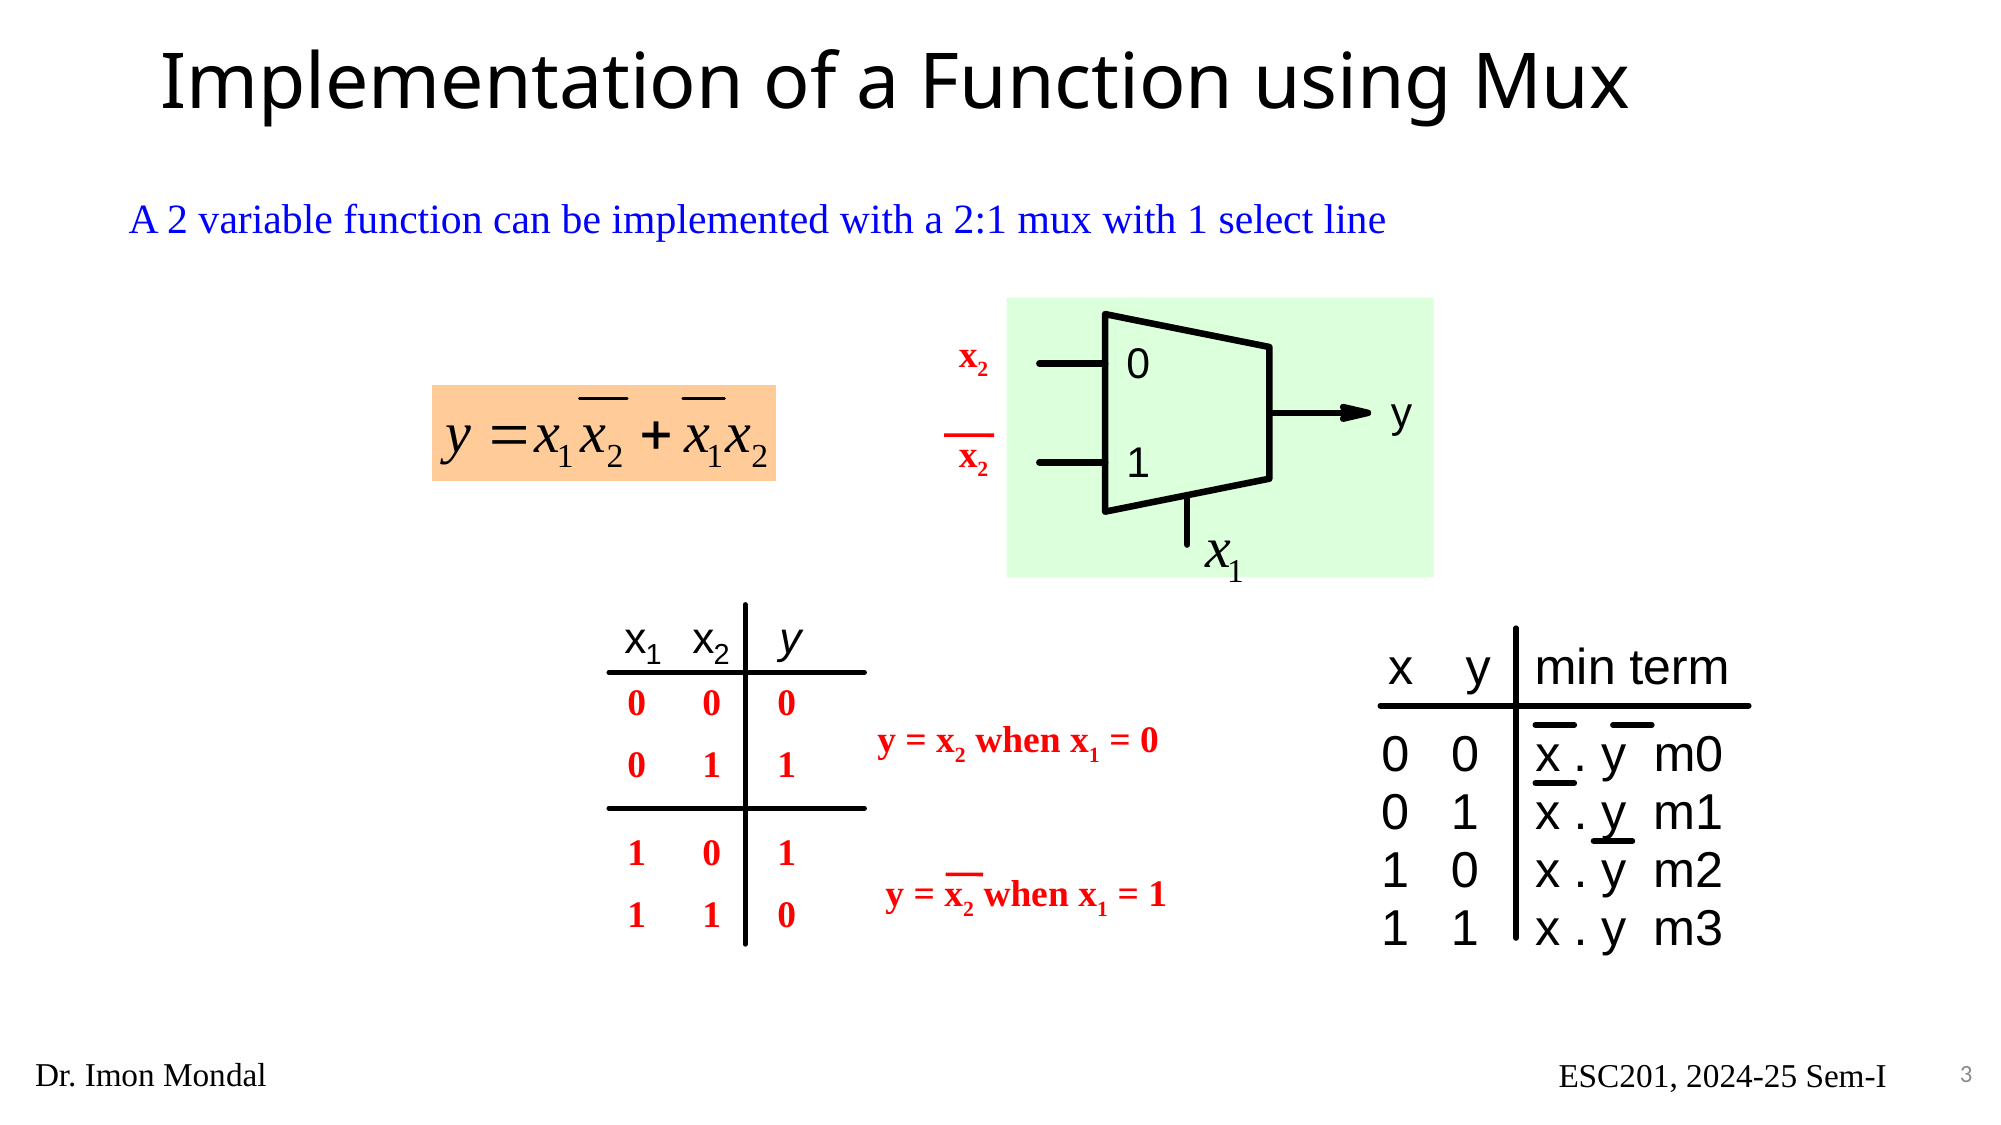

# Implementation of a Function using Mux
A 2 variable function can be implemented with a 2:1 mux with 1 select line
x2
x2
0
0
0
y = x2 when x1 = 0
0
1
1
1
0
1
y = x2 when x1 = 1
1
1
0
3